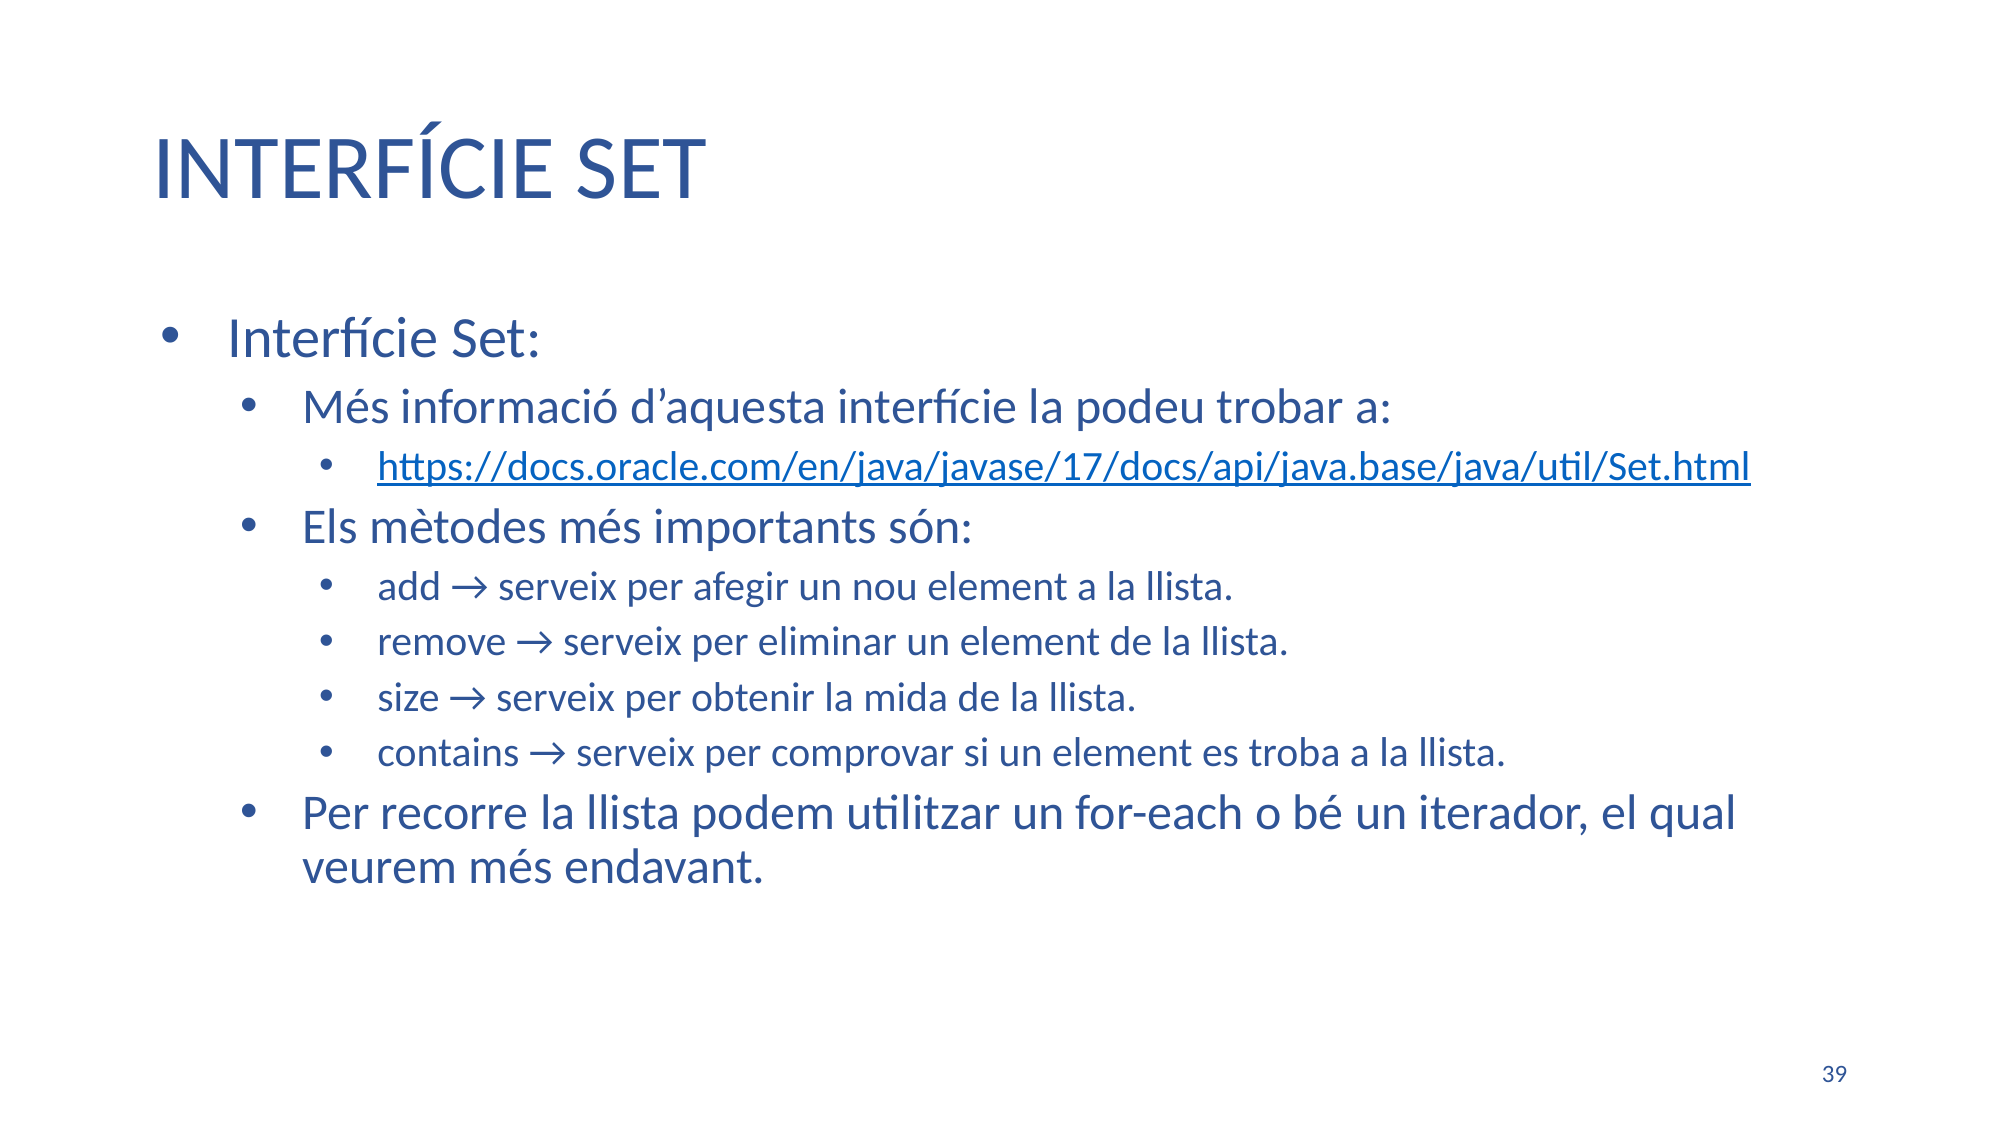

# INTERFÍCIE SET
Interfície Set:
Més informació d’aquesta interfície la podeu trobar a:
https://docs.oracle.com/en/java/javase/17/docs/api/java.base/java/util/Set.html
Els mètodes més importants són:
add → serveix per afegir un nou element a la llista.
remove → serveix per eliminar un element de la llista.
size → serveix per obtenir la mida de la llista.
contains → serveix per comprovar si un element es troba a la llista.
Per recorre la llista podem utilitzar un for-each o bé un iterador, el qual veurem més endavant.